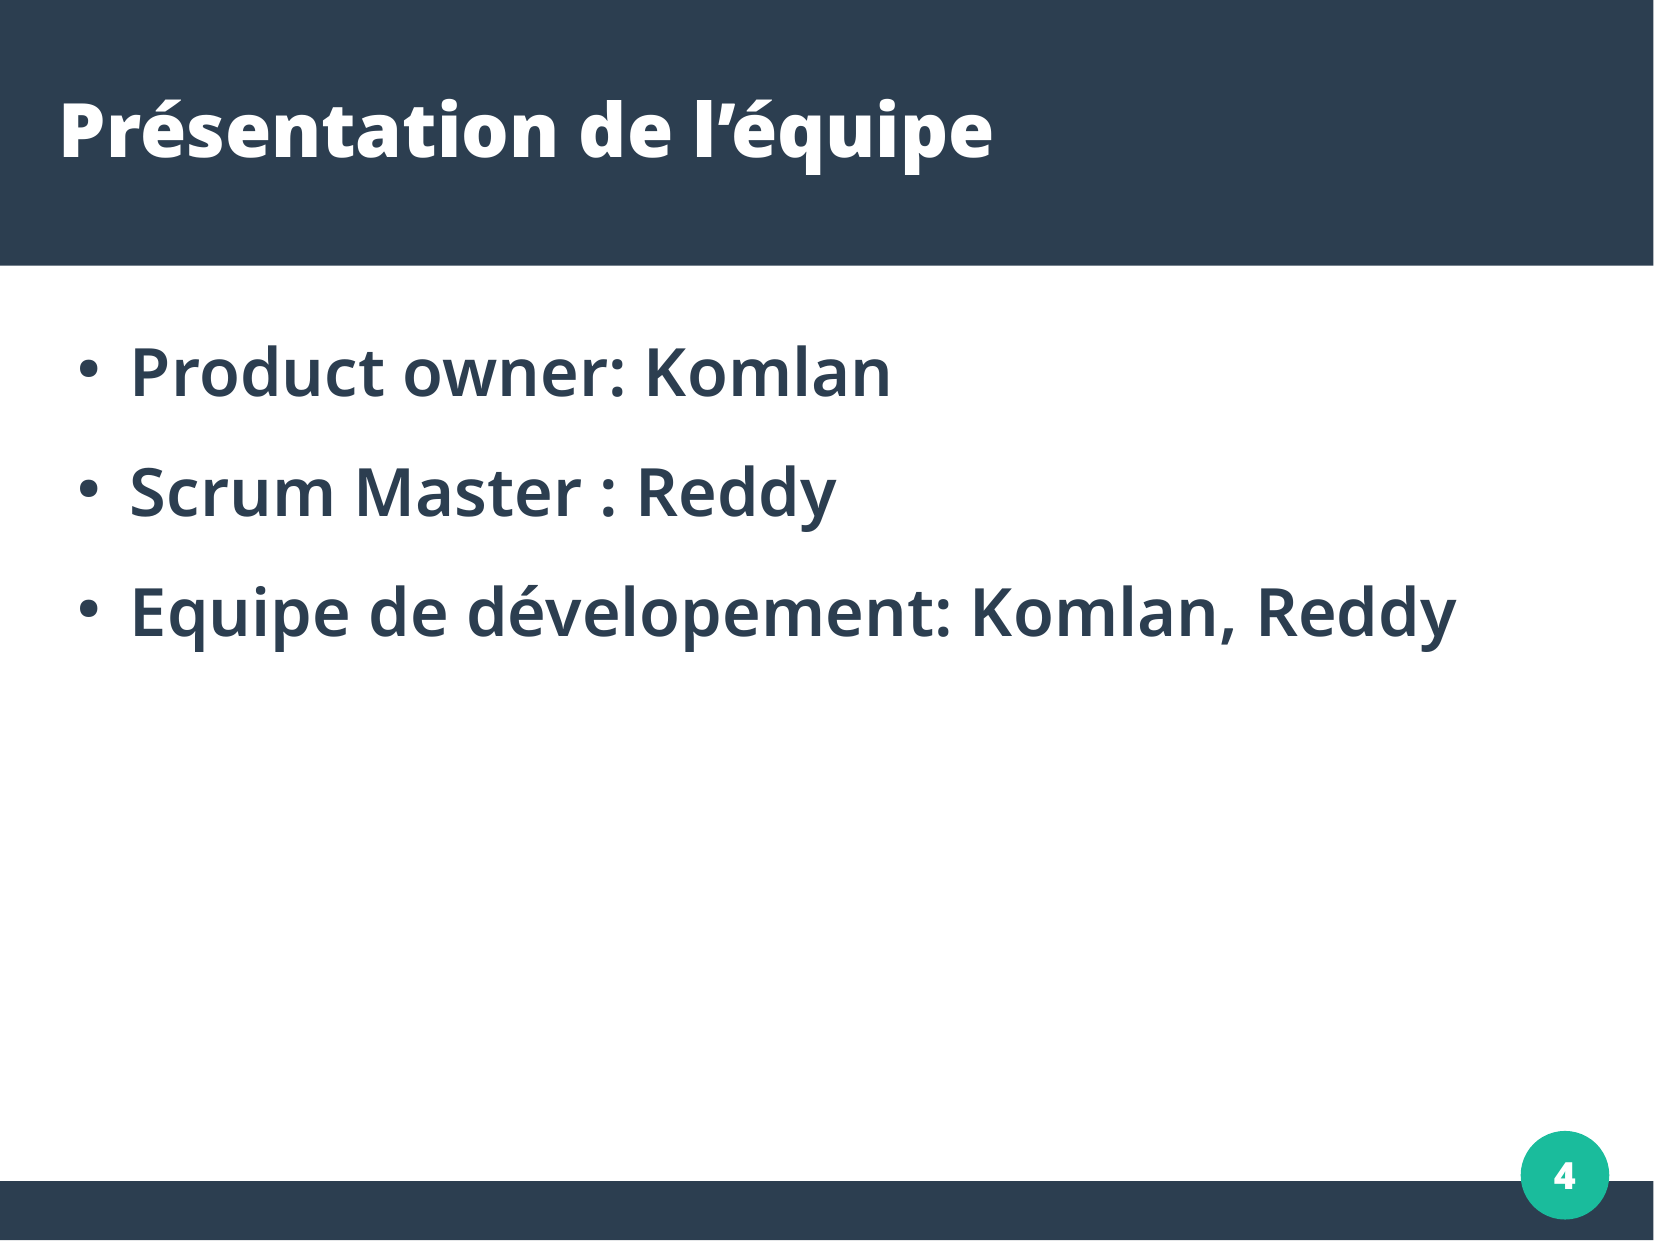

# Présentation de l’équipe
Product owner: Komlan
Scrum Master : Reddy
Equipe de dévelopement: Komlan, Reddy
4